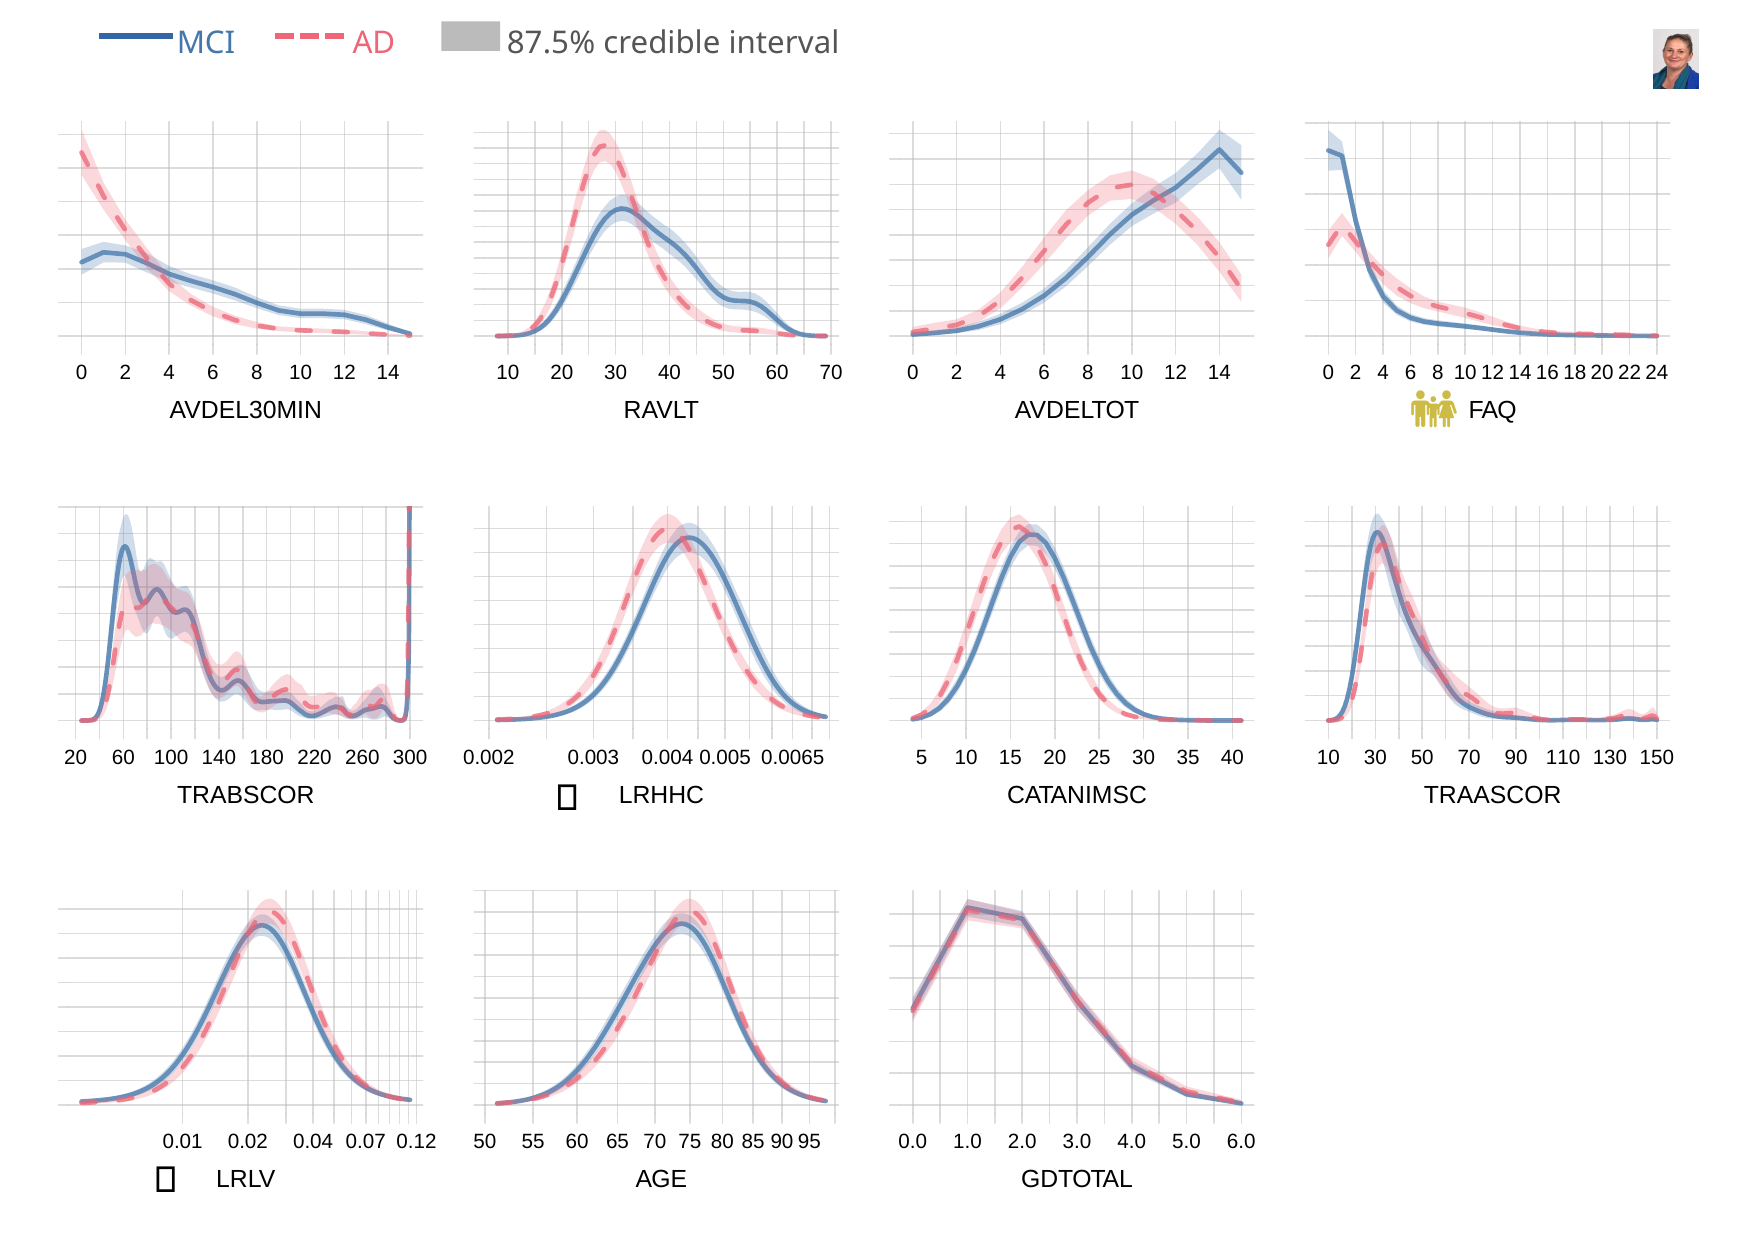

MCI
AD
87.5% credible interval
👪
🧠
🧠